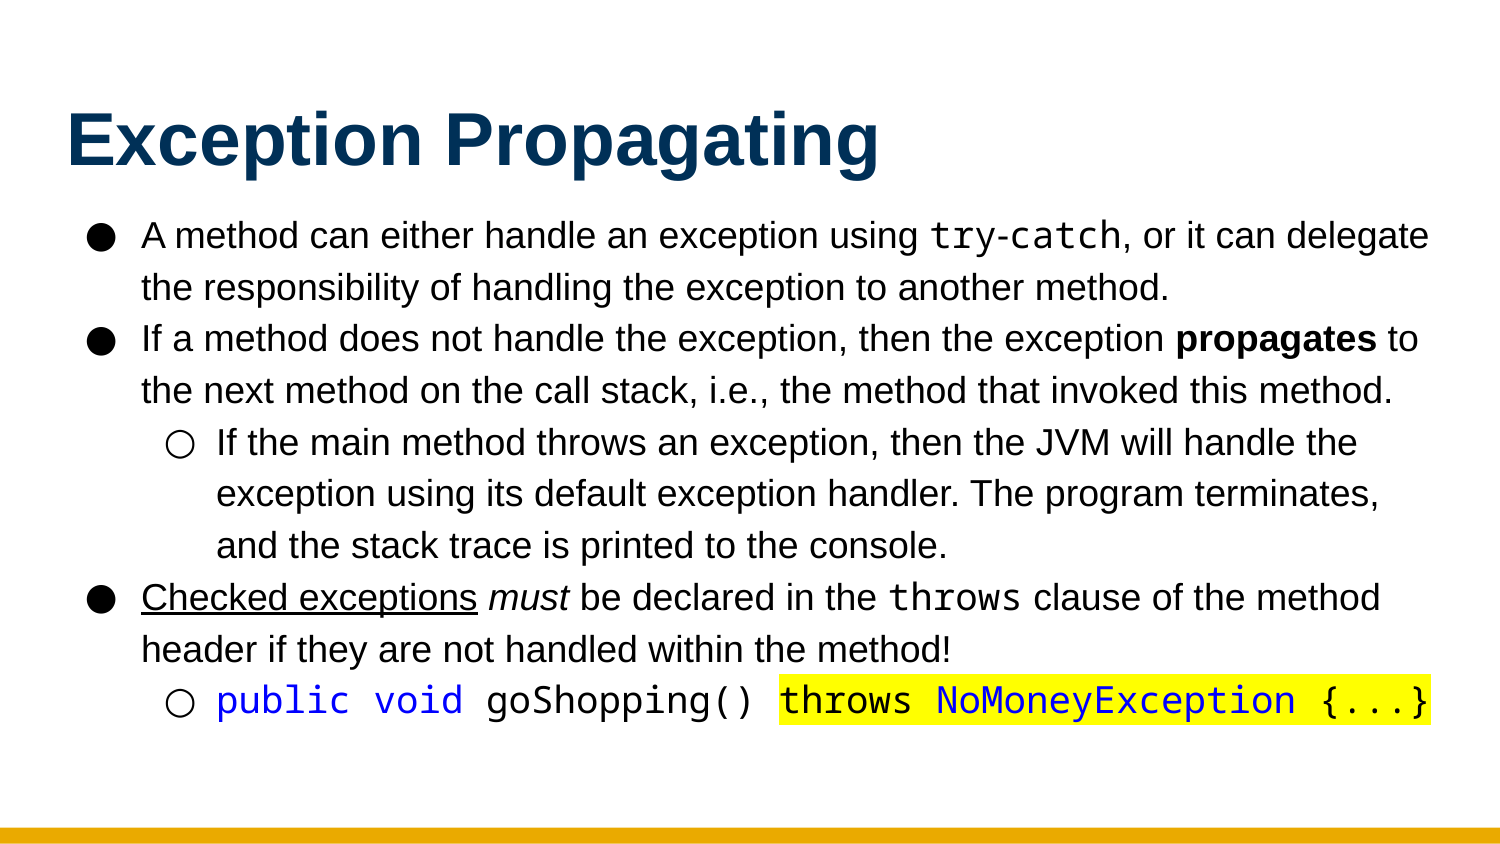

# Exception Propagating
A method can either handle an exception using try-catch, or it can delegate the responsibility of handling the exception to another method.
If a method does not handle the exception, then the exception propagates to the next method on the call stack, i.e., the method that invoked this method.
If the main method throws an exception, then the JVM will handle the exception using its default exception handler. The program terminates, and the stack trace is printed to the console.
Checked exceptions must be declared in the throws clause of the method header if they are not handled within the method!
public void goShopping() throws NoMoneyException {...}